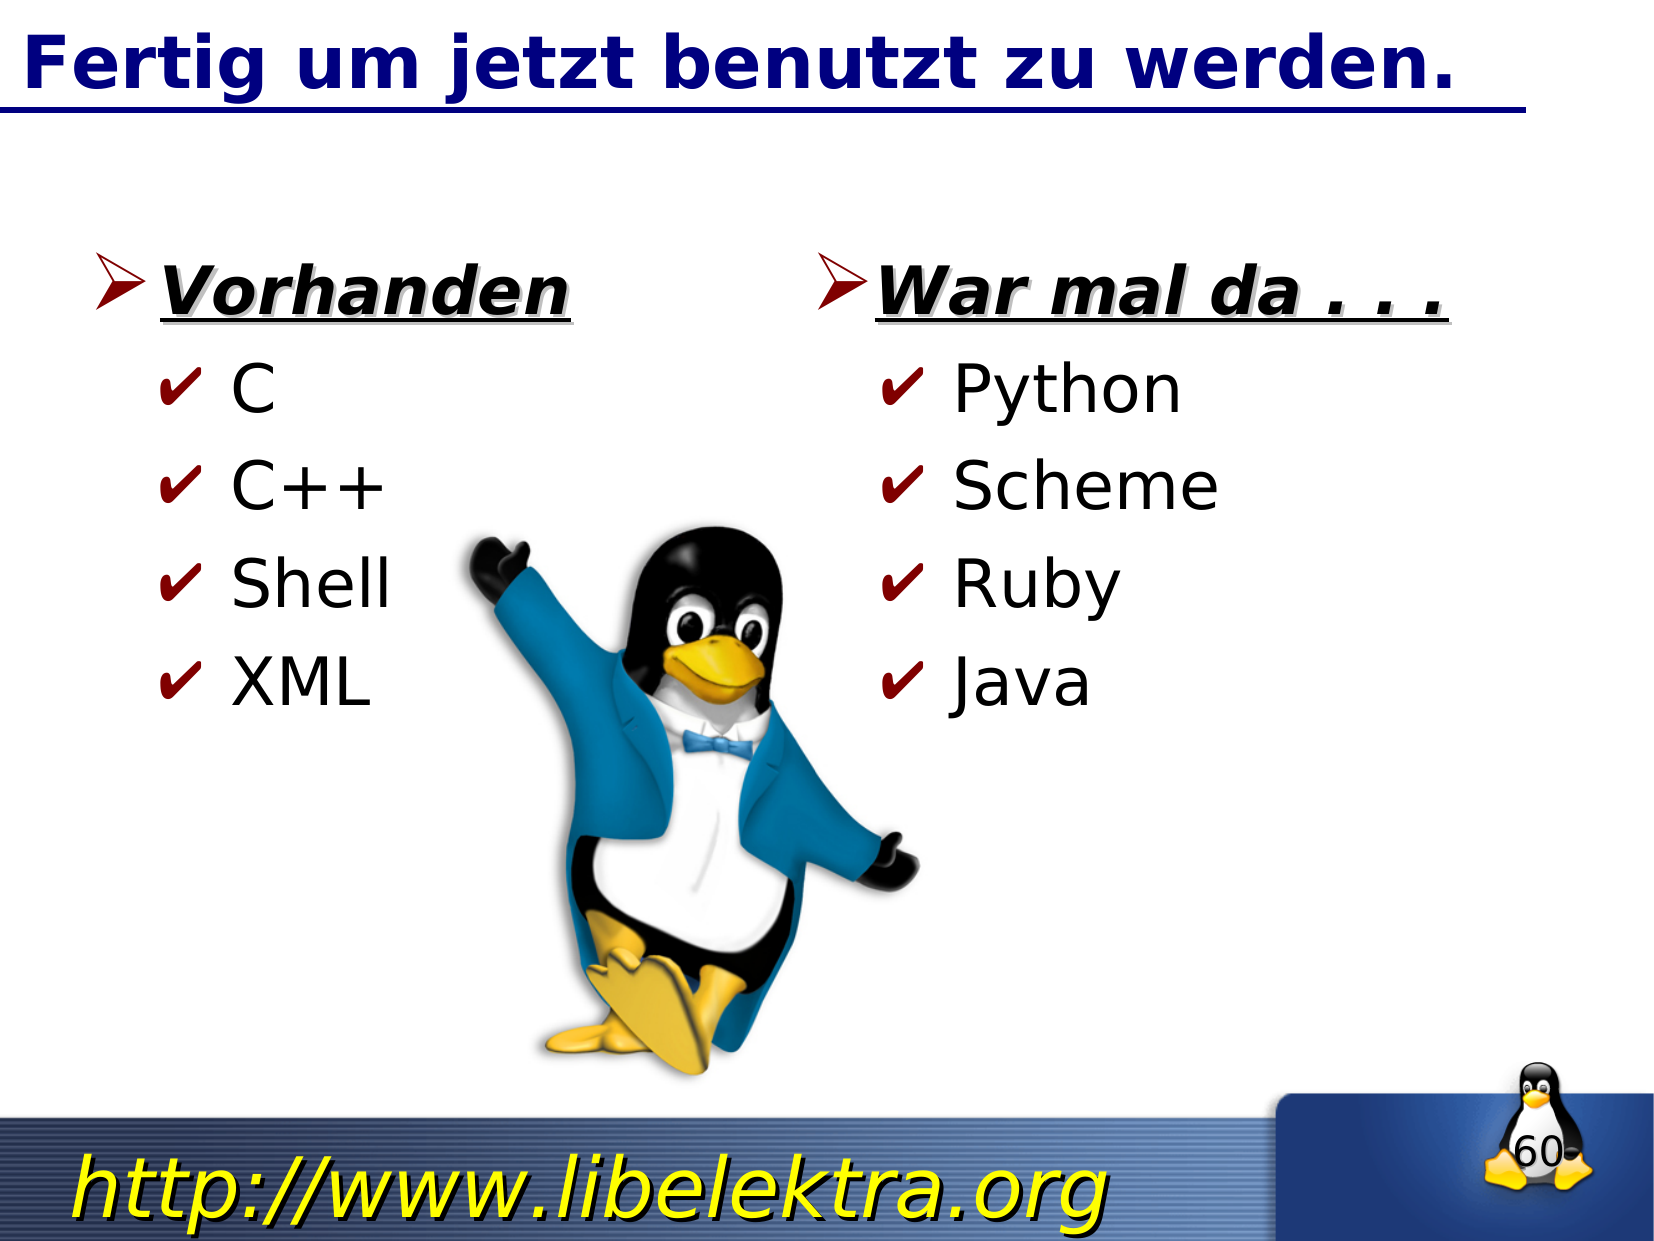

Fertig um jetzt benutzt zu werden.
# Vorhanden
C
C++
Shell
XML
War mal da . . .
Python
Scheme
Ruby
Java